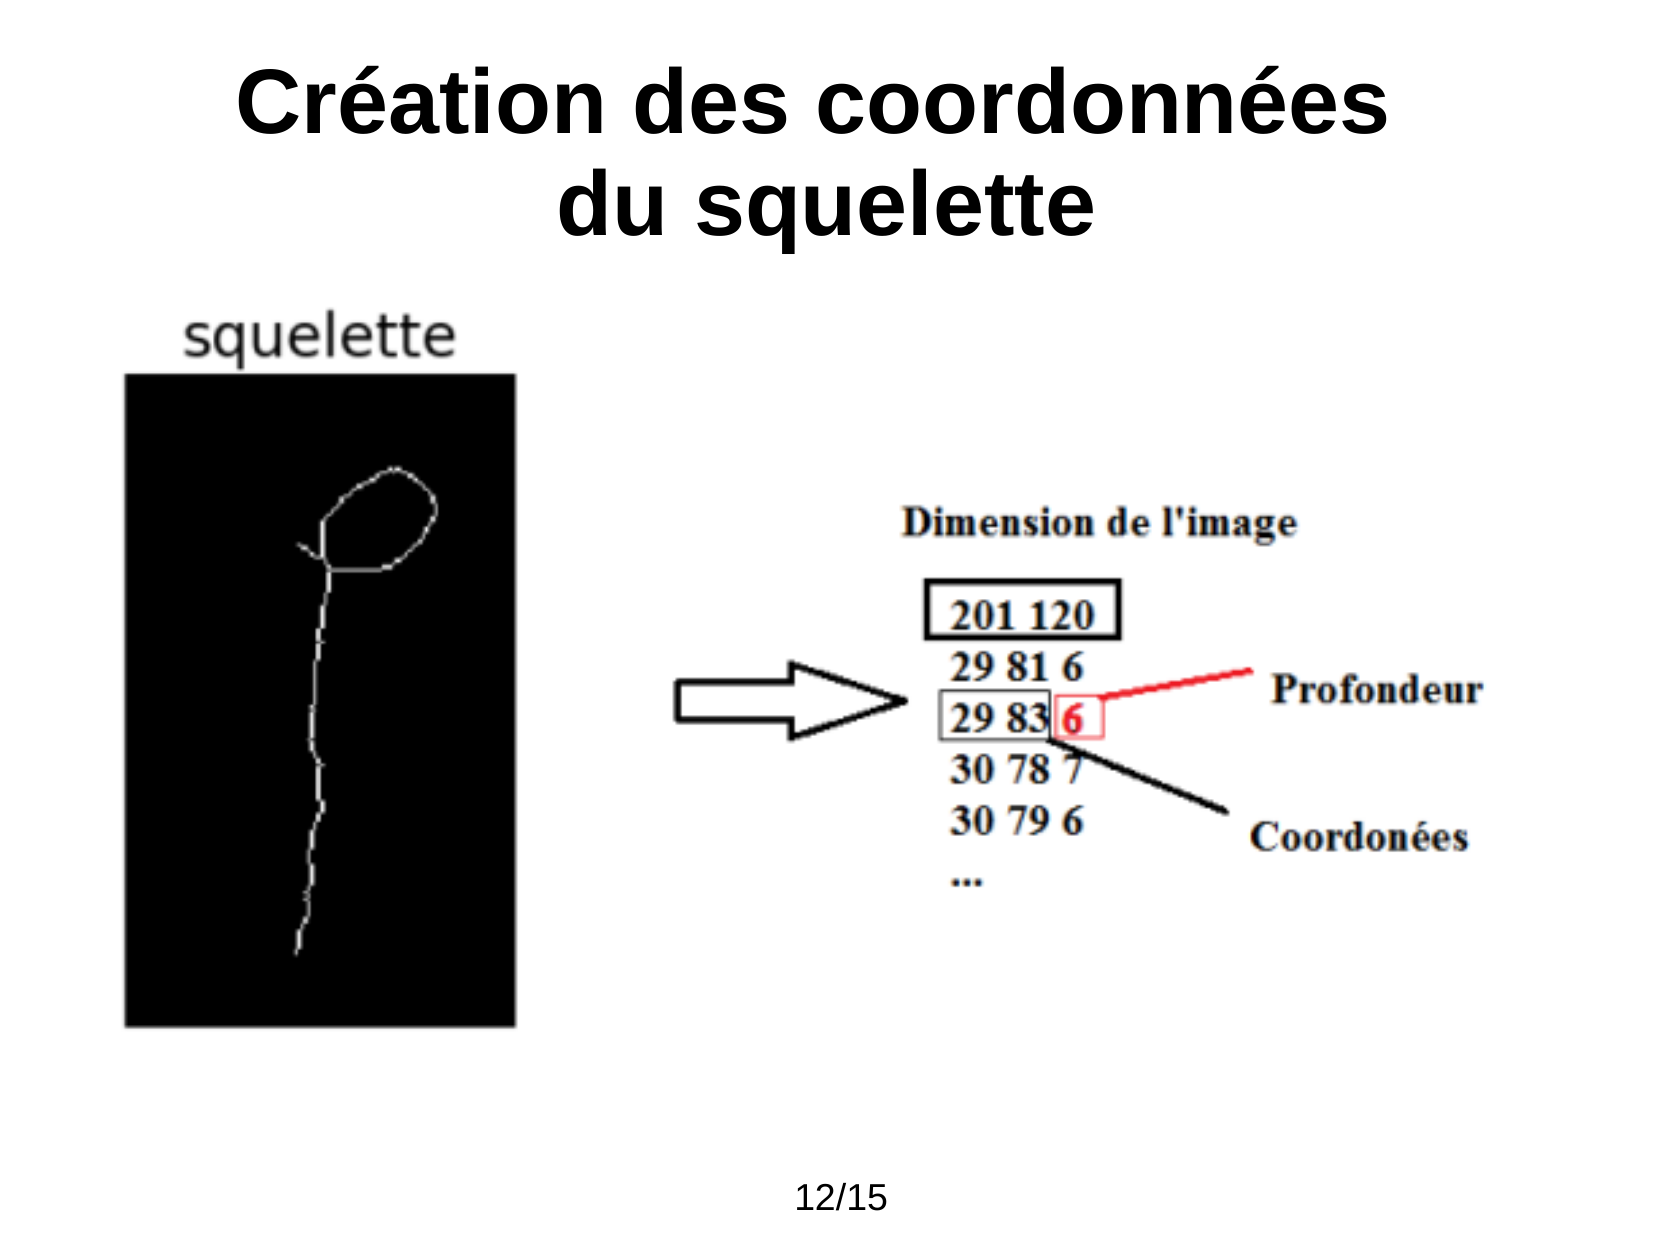

# Création des coordonnées du squelette
12/15